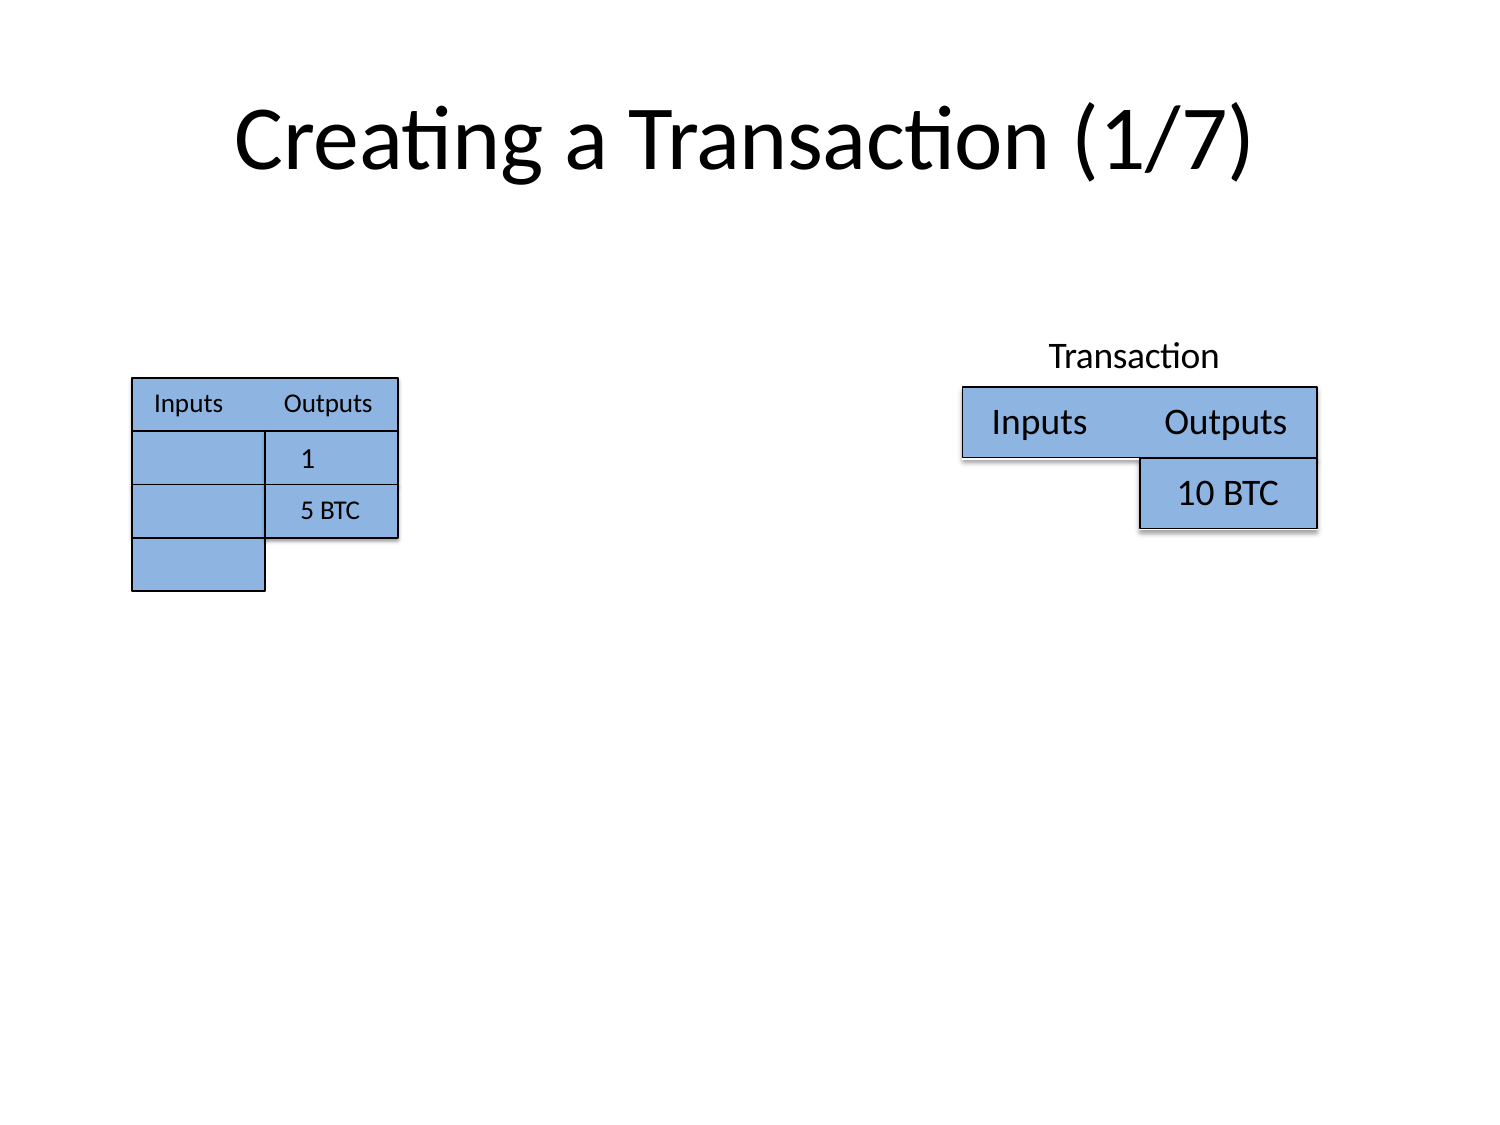

# Creating a Transaction (1/7)
Transaction
Inputs
Outputs
1 BTC
5 BTC
Inputs
Outputs
10 BTC